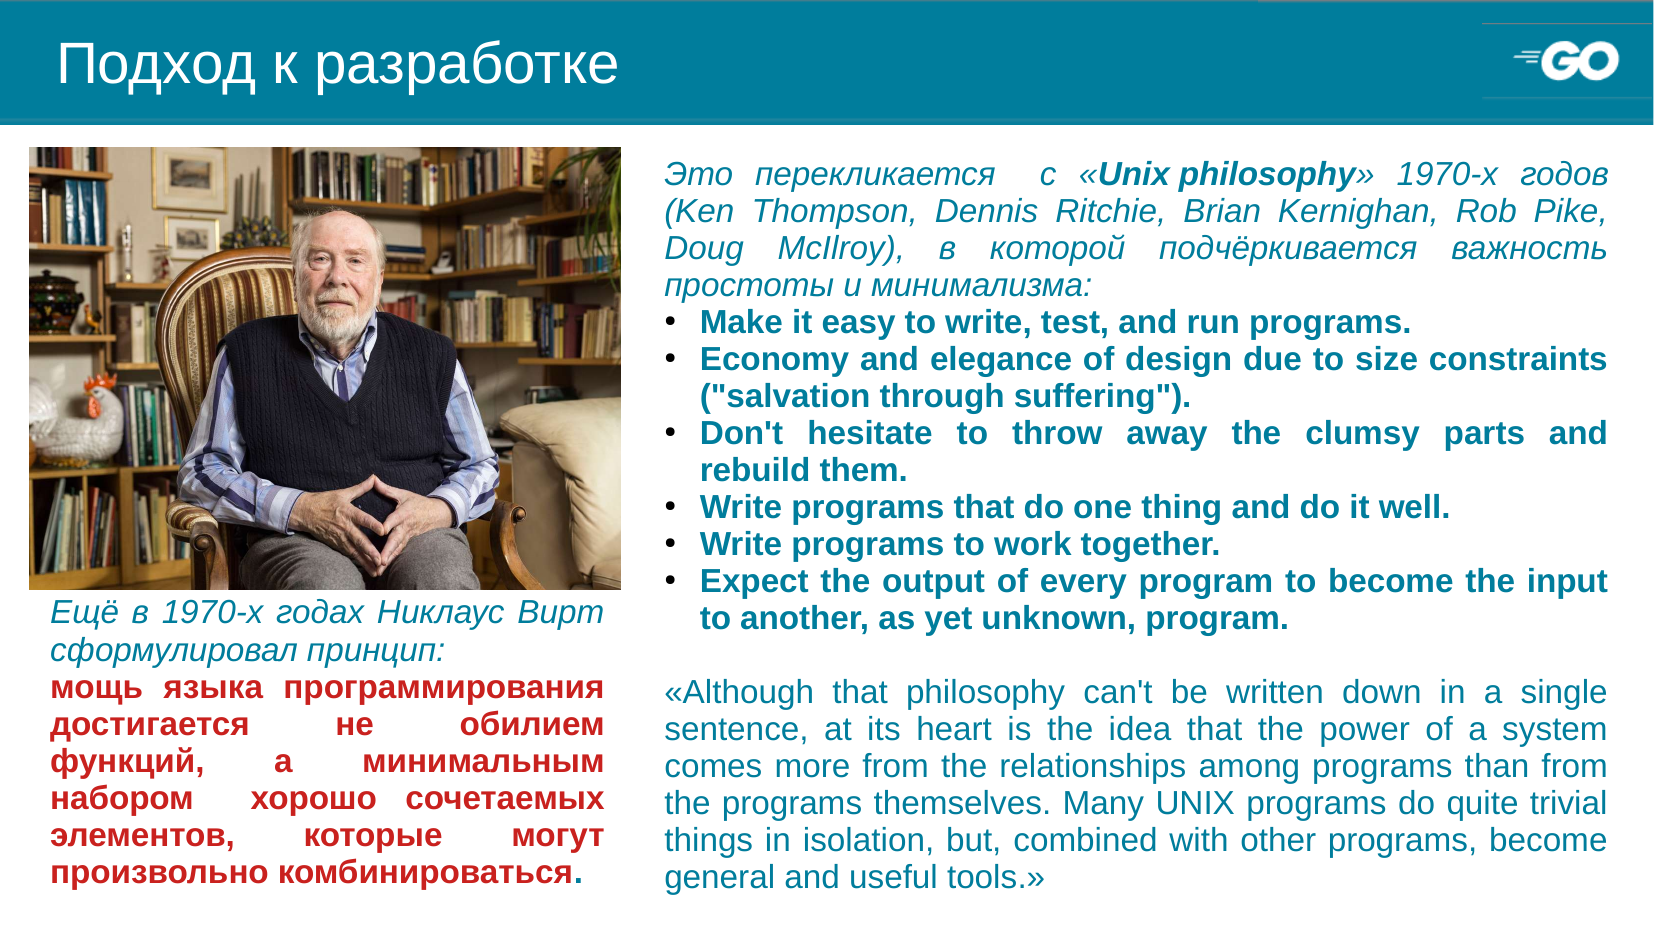

Подход к разработке
Это перекликается с «Unix philosophy» 1970-х годов (Ken Thompson, Dennis Ritchie, Brian Kernighan, Rob Pike, Doug McIlroy), в которой подчёркивается важность простоты и минимализма:
Make it easy to write, test, and run programs.
Economy and elegance of design due to size constraints ("salvation through suffering").
Don't hesitate to throw away the clumsy parts and rebuild them.
Write programs that do one thing and do it well.
Write programs to work together.
Expect the output of every program to become the input to another, as yet unknown, program.
«Although that philosophy can't be written down in a single sentence, at its heart is the idea that the power of a system comes more from the relationships among programs than from the programs themselves. Many UNIX programs do quite trivial things in isolation, but, combined with other programs, become general and useful tools.»
Ещё в 1970-х годах Никлаус Вирт сформулировал принцип:
мощь языка программирования достигается не обилием функций, а минимальным набором хорошо сочетаемых элементов, которые могут произвольно комбинироваться.